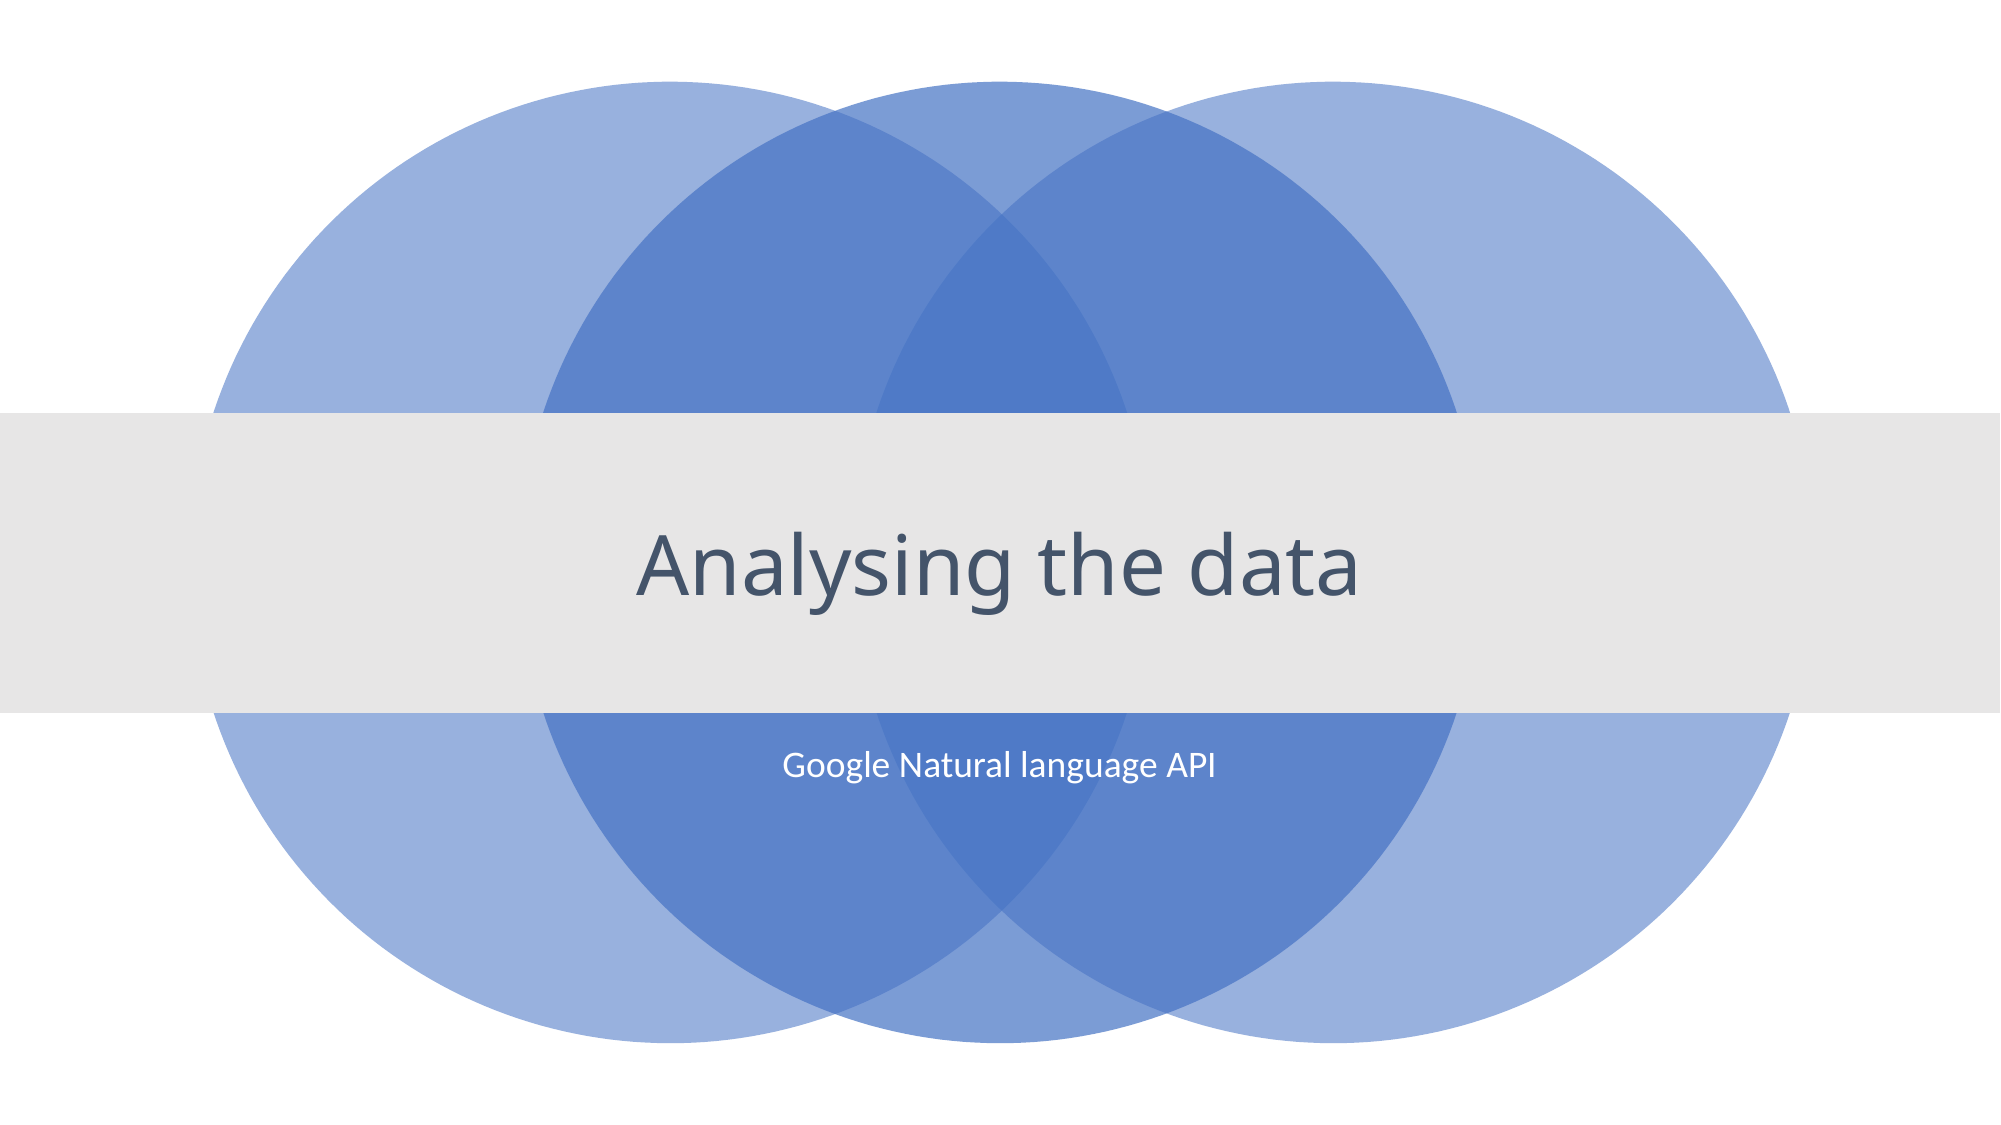

Analysing the data
# Google Natural language API